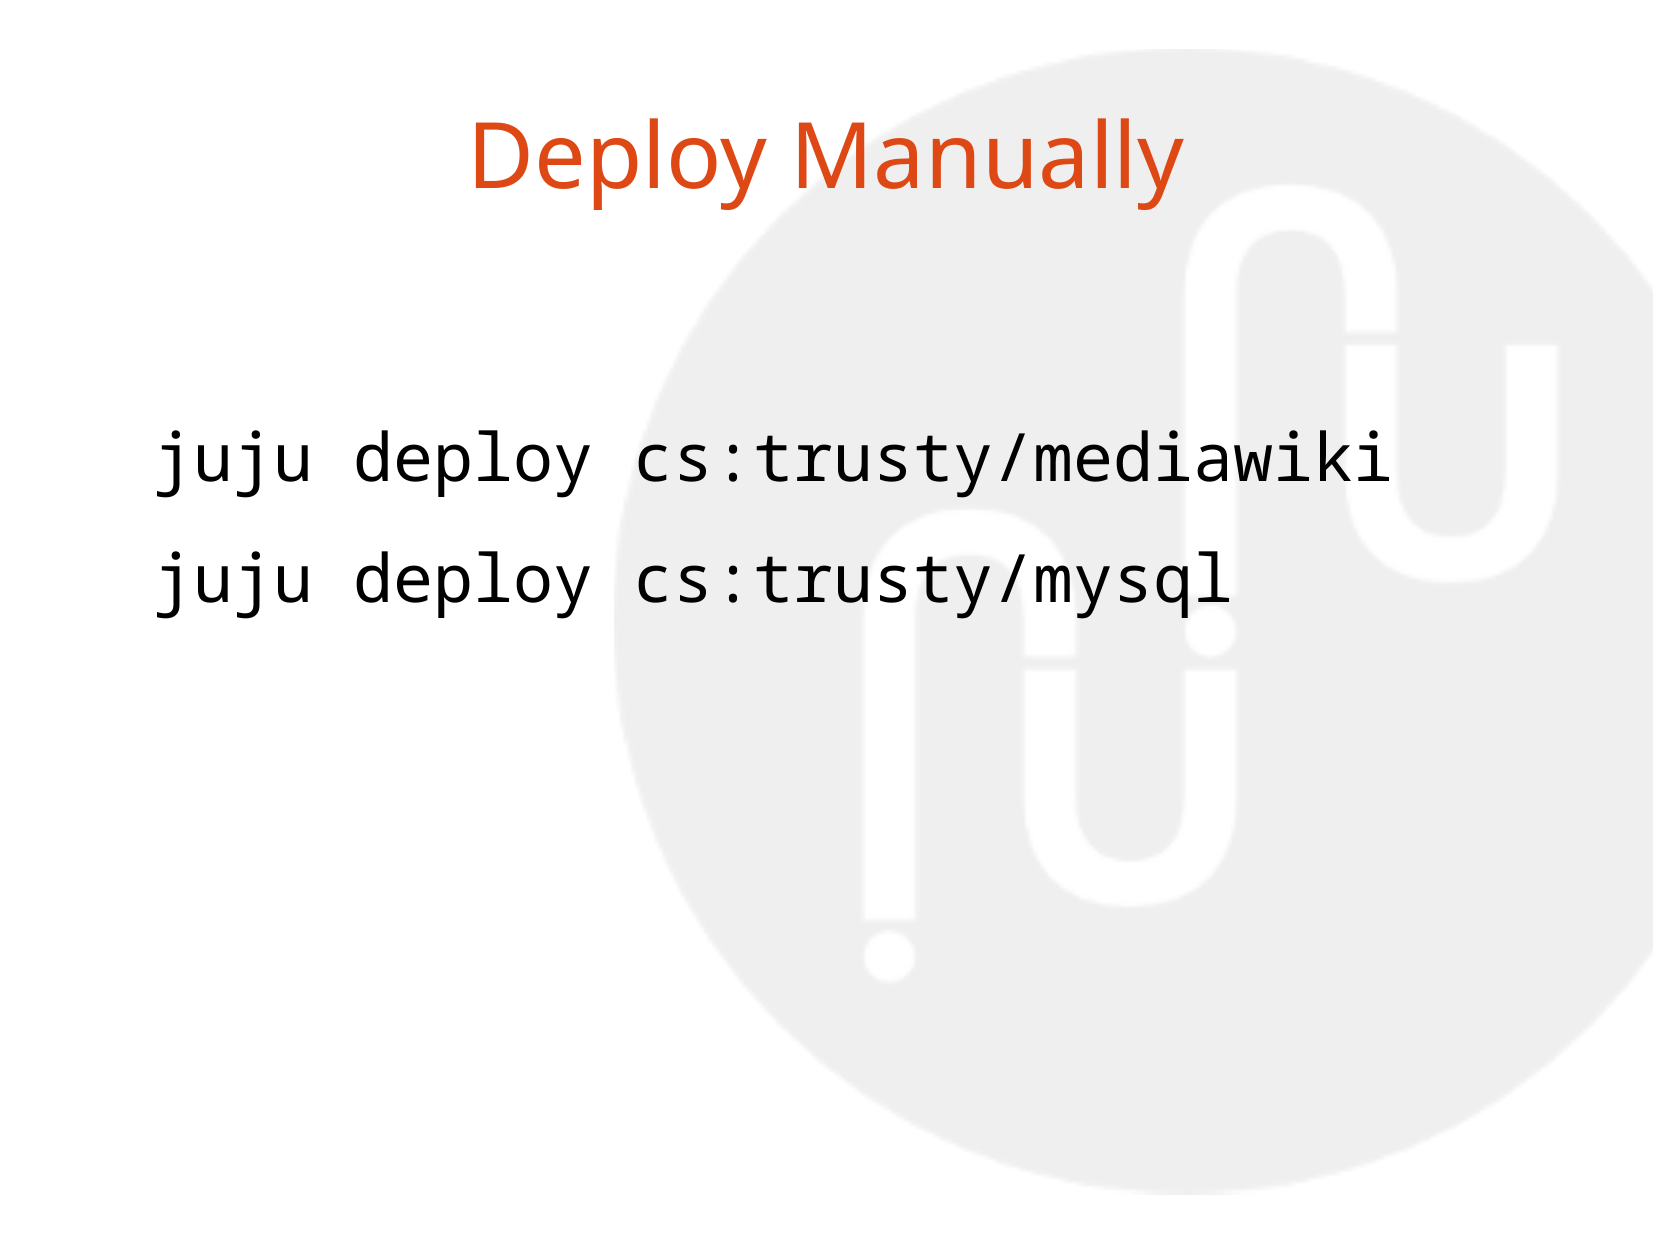

# Deploy Manually
juju deploy cs:trusty/mediawiki
juju deploy cs:trusty/mysql